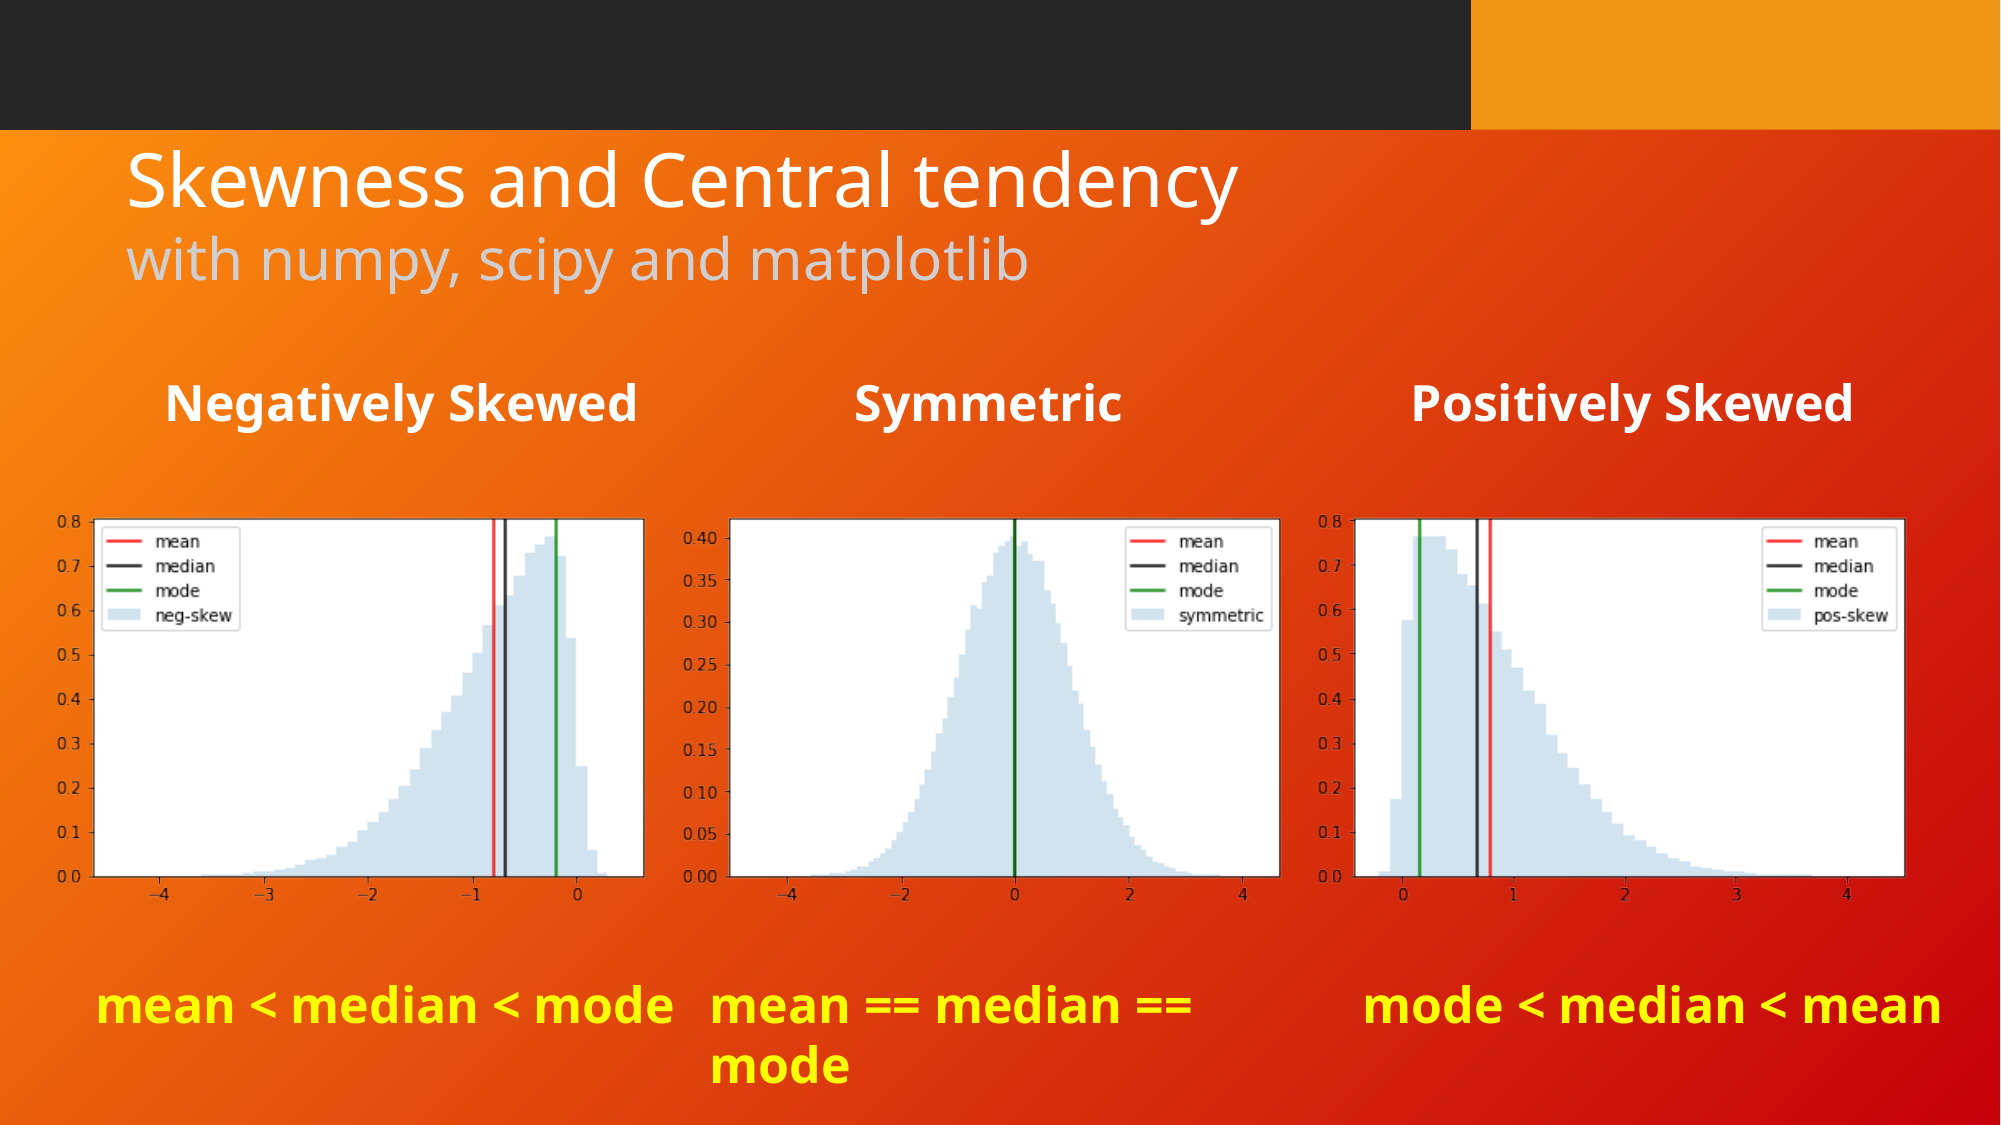

Skewness and Central tendency
with numpy, scipy and matplotlib
Negatively Skewed
Symmetric
Positively Skewed
mean < median < mode
mean == median == mode
mode < median < mean